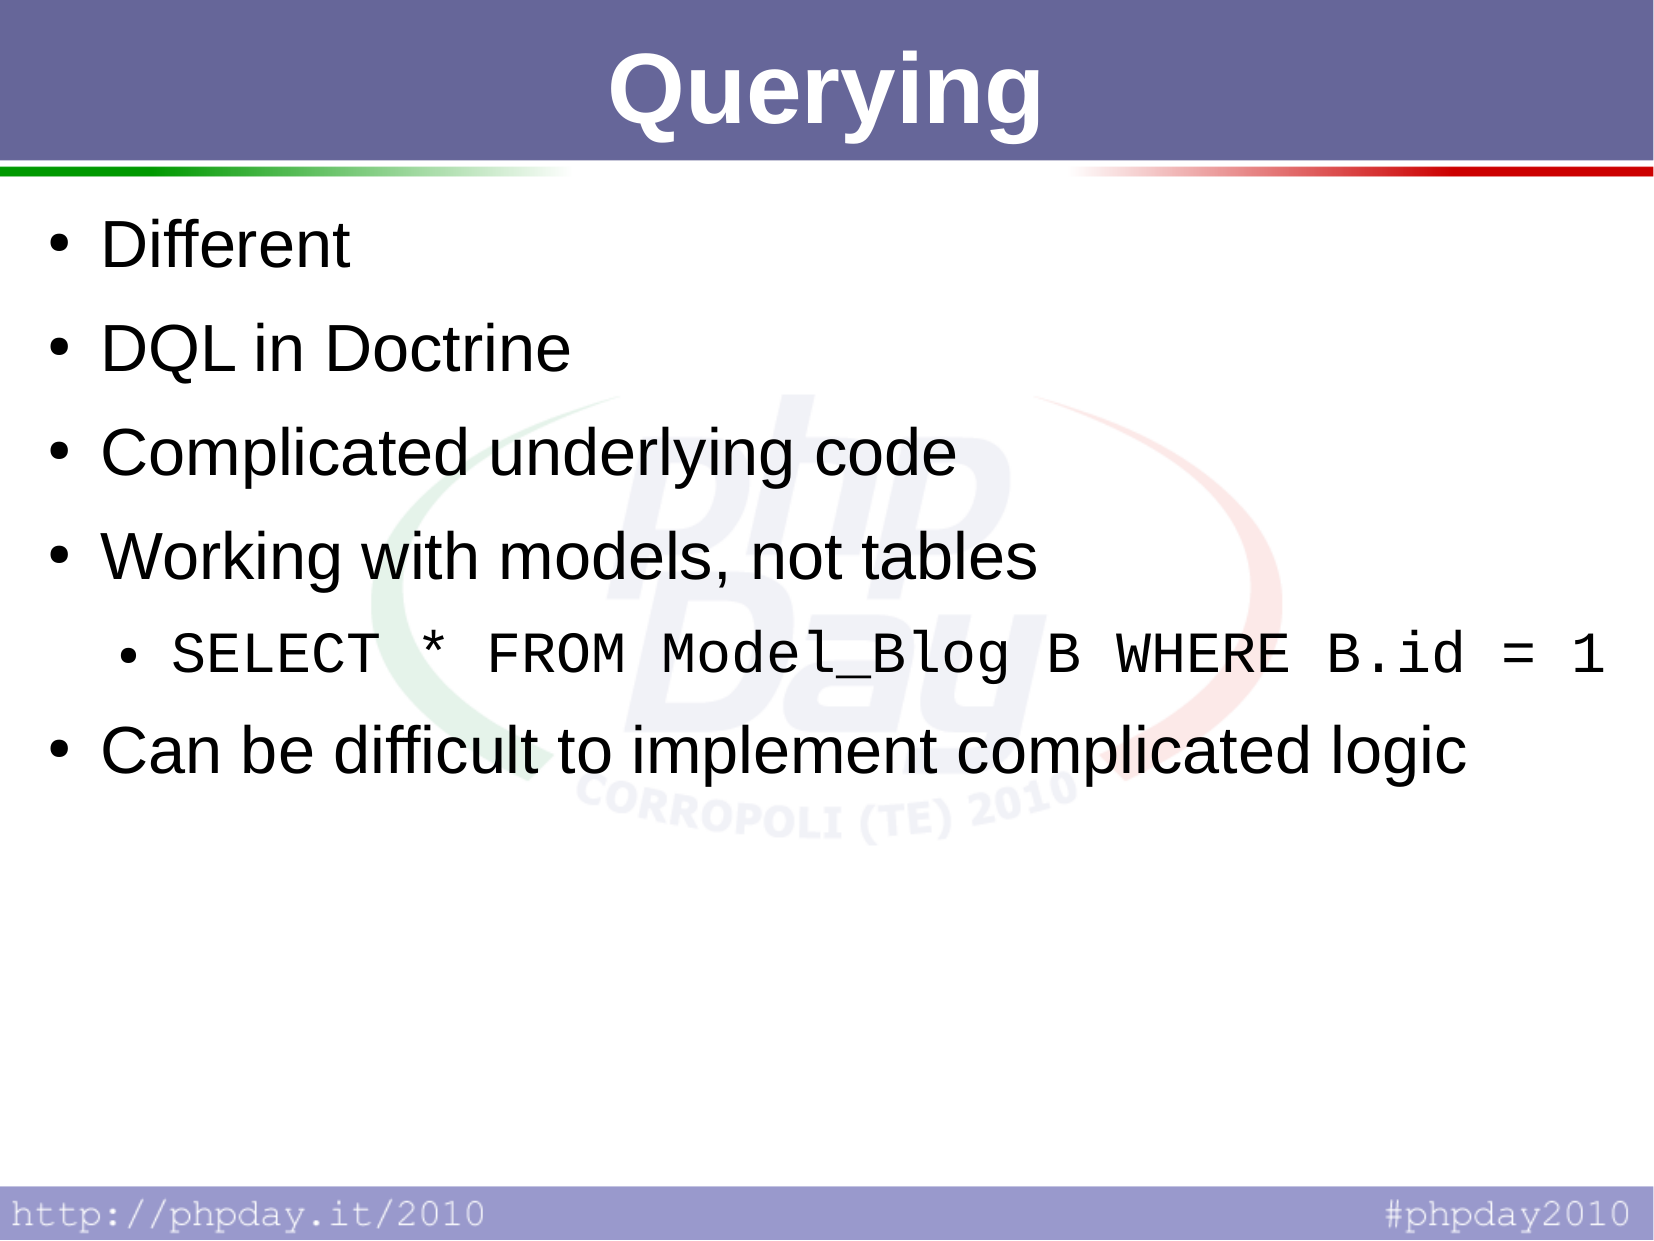

# Querying
Different
DQL in Doctrine
Complicated underlying code
Working with models, not tables
SELECT * FROM Model_Blog B WHERE B.id = 1
Can be difficult to implement complicated logic